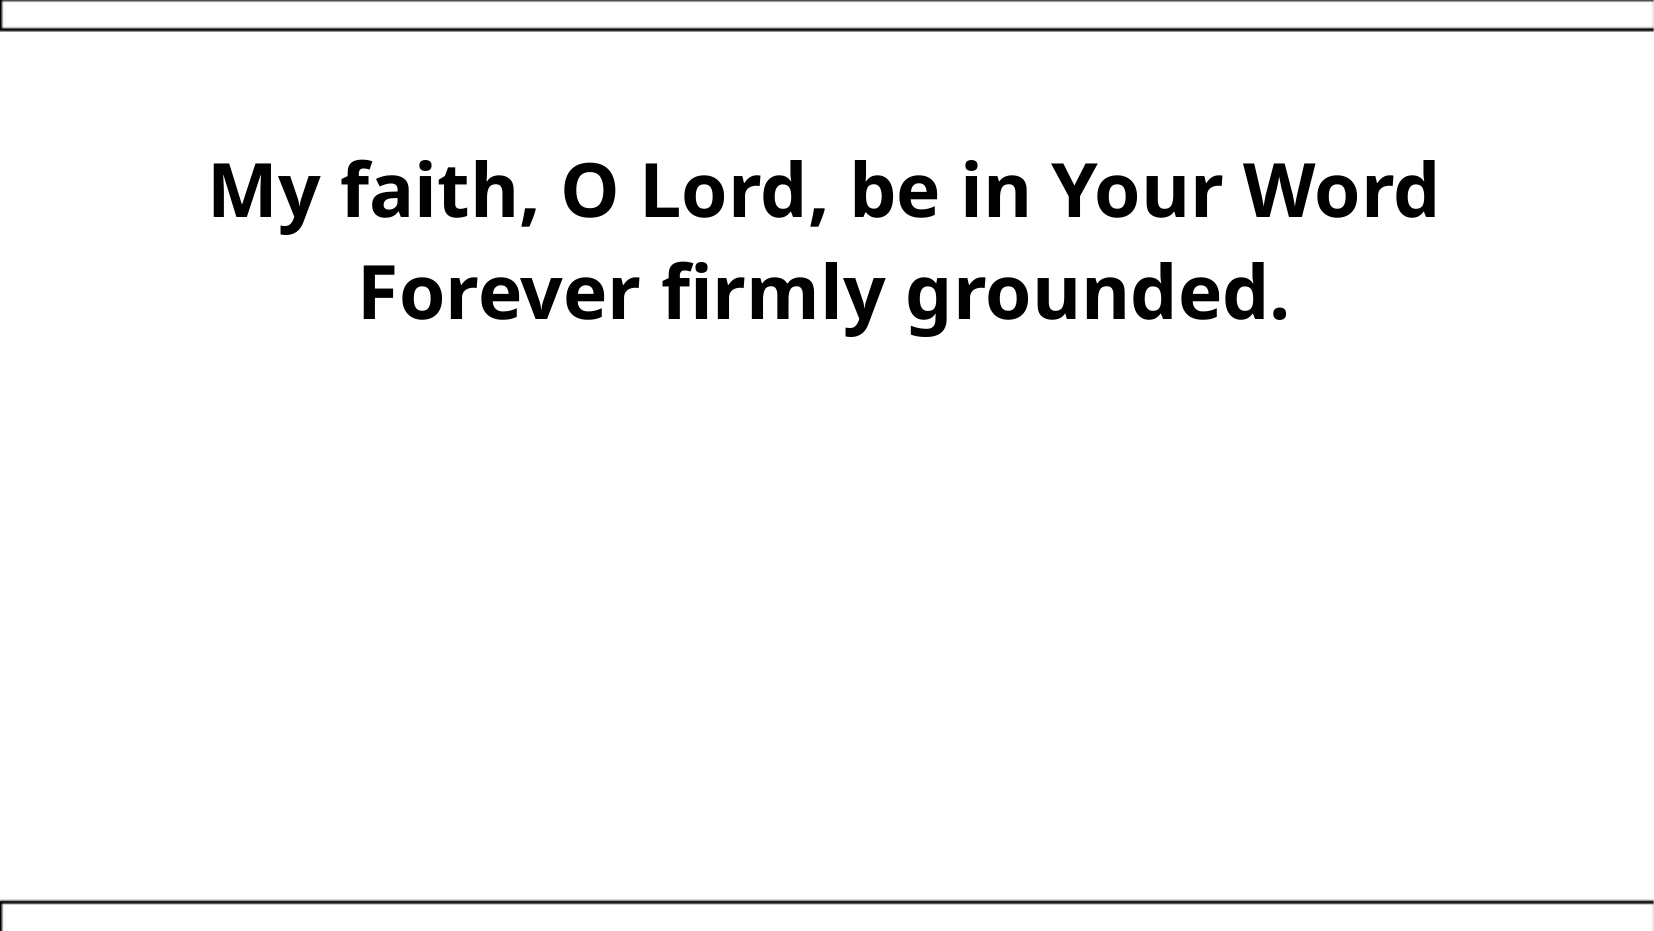

My faith, O Lord, be in Your Word
Forever firmly grounded.